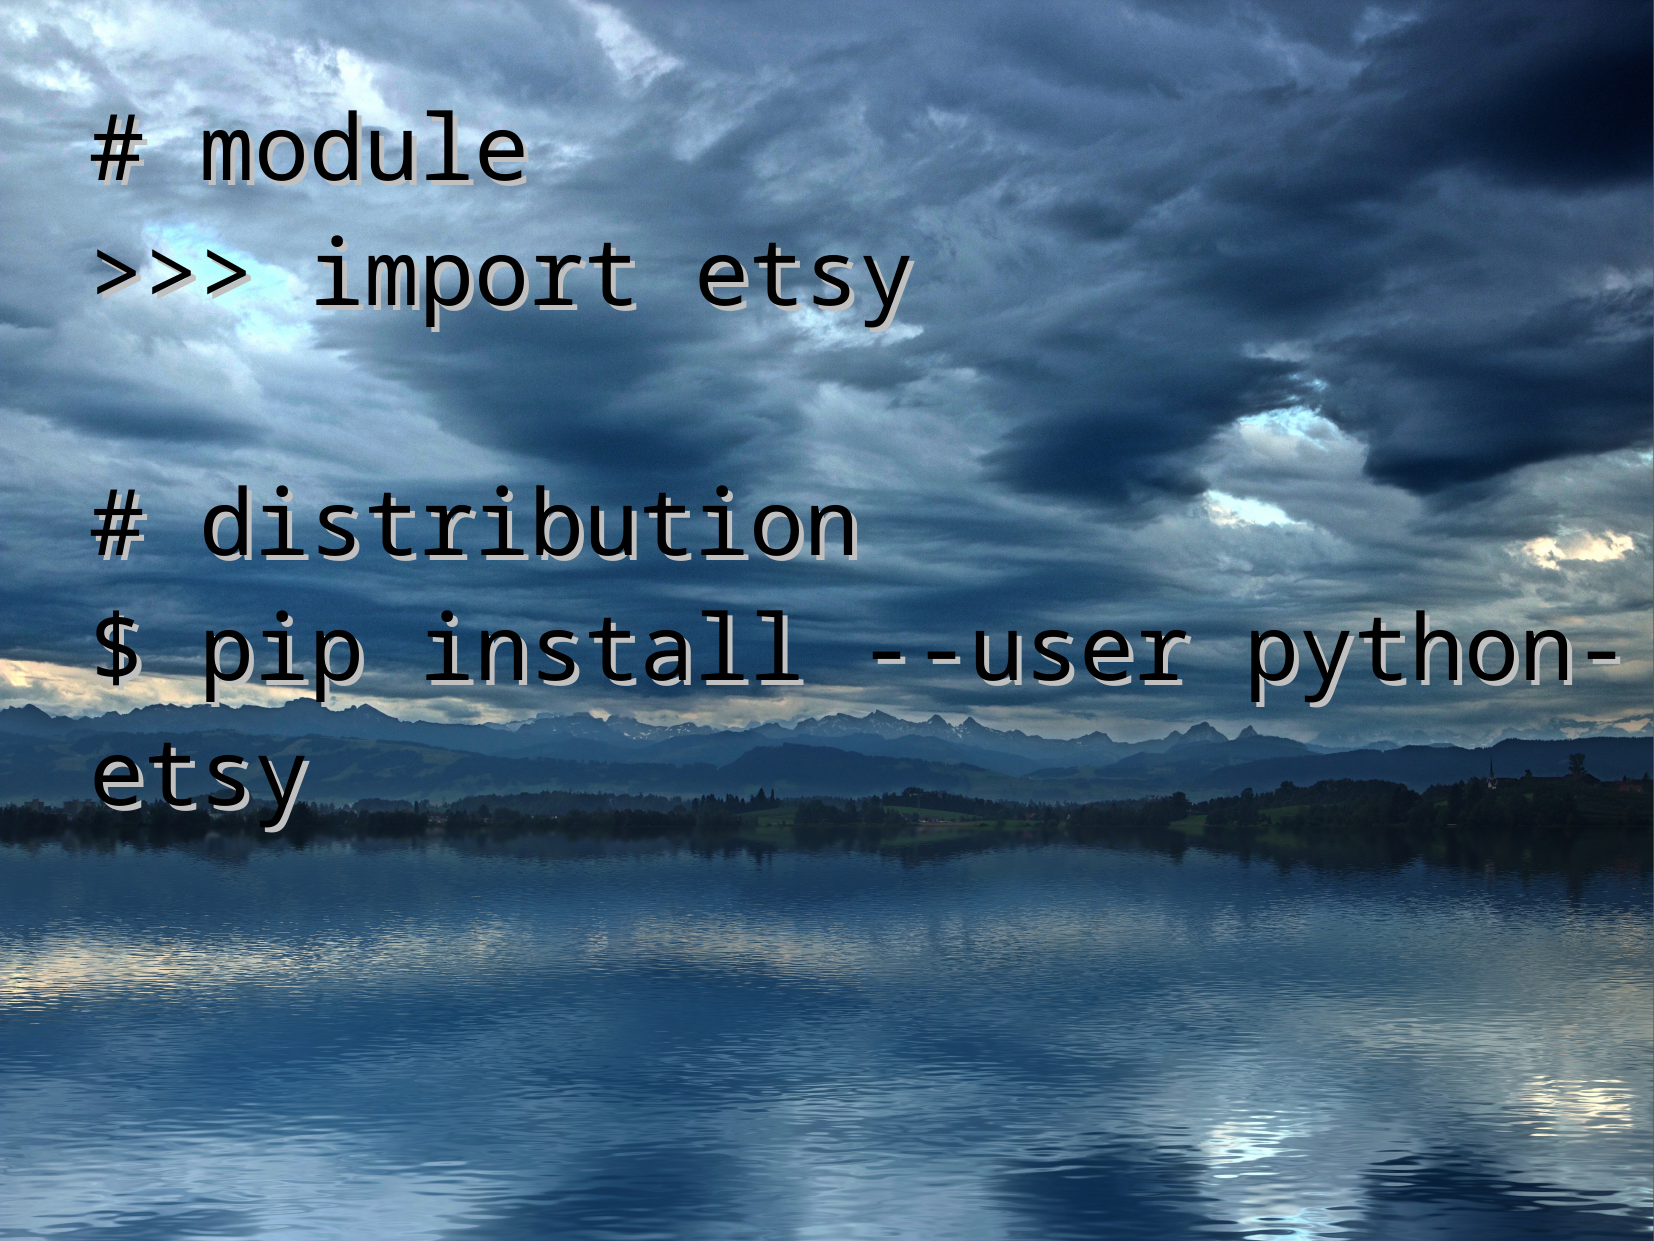

# module
>>> import etsy
# distribution
$ pip install --user python-etsy